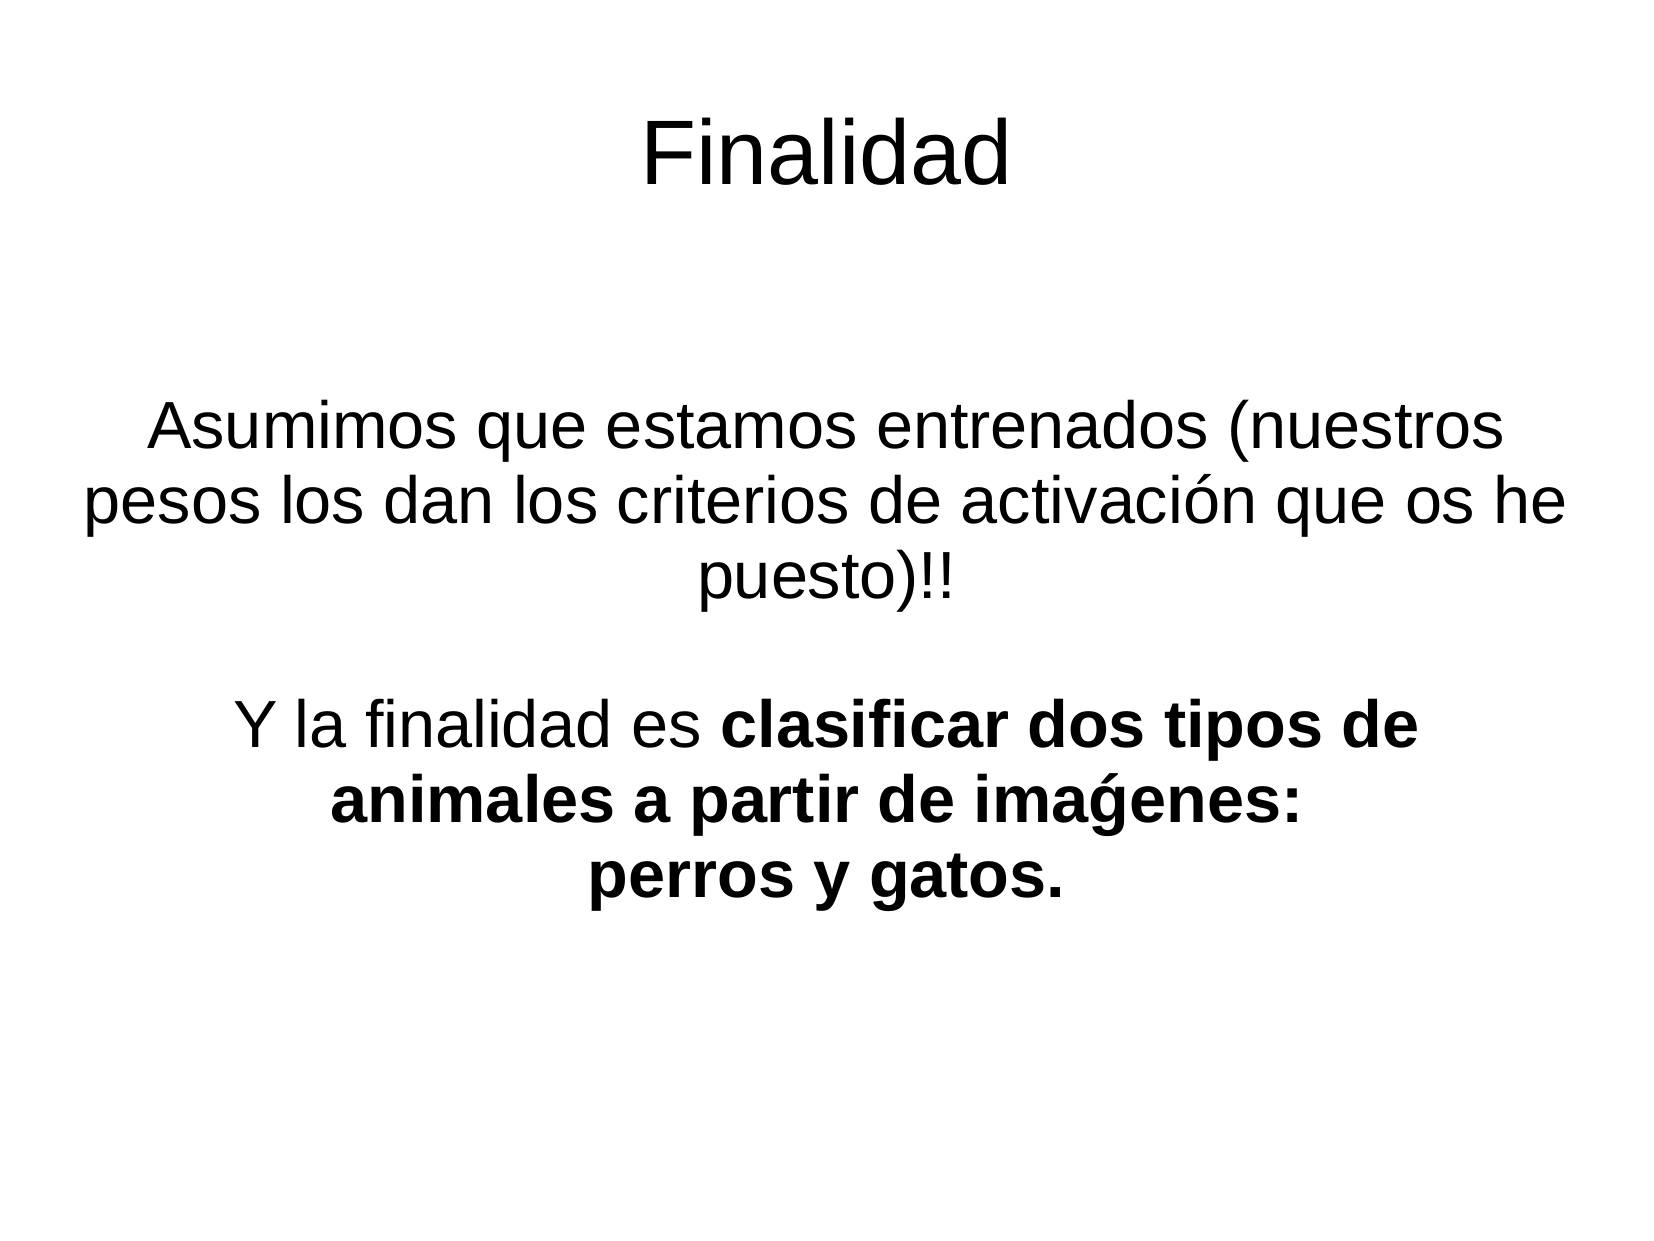

# Finalidad
Asumimos que estamos entrenados (nuestros pesos los dan los criterios de activación que os he puesto)!!
Y la finalidad es clasificar dos tipos de animales a partir de imaǵenes:
perros y gatos.